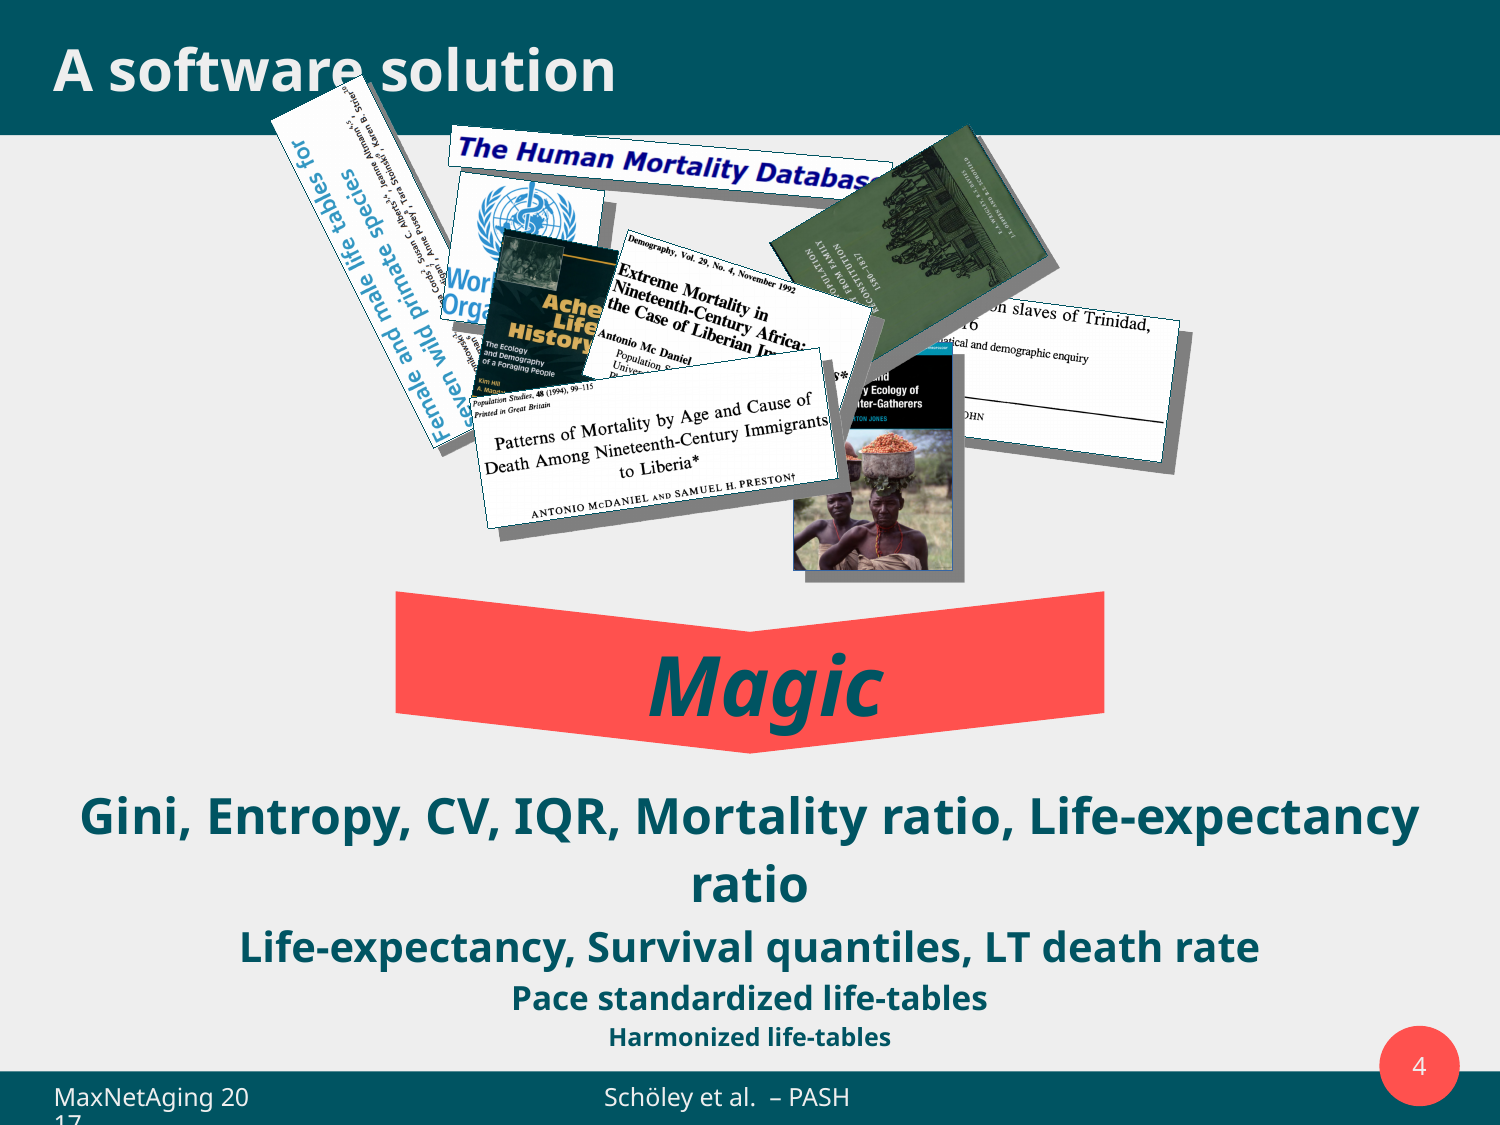

# A software solution
Magic
Gini, Entropy, CV, IQR, Mortality ratio, Life-expectancy ratio
Life-expectancy, Survival quantiles, LT death rate
Pace standardized life-tables
Harmonized life-tables
...
4
MaxNetAging 2017
Schöley et al. – PASH